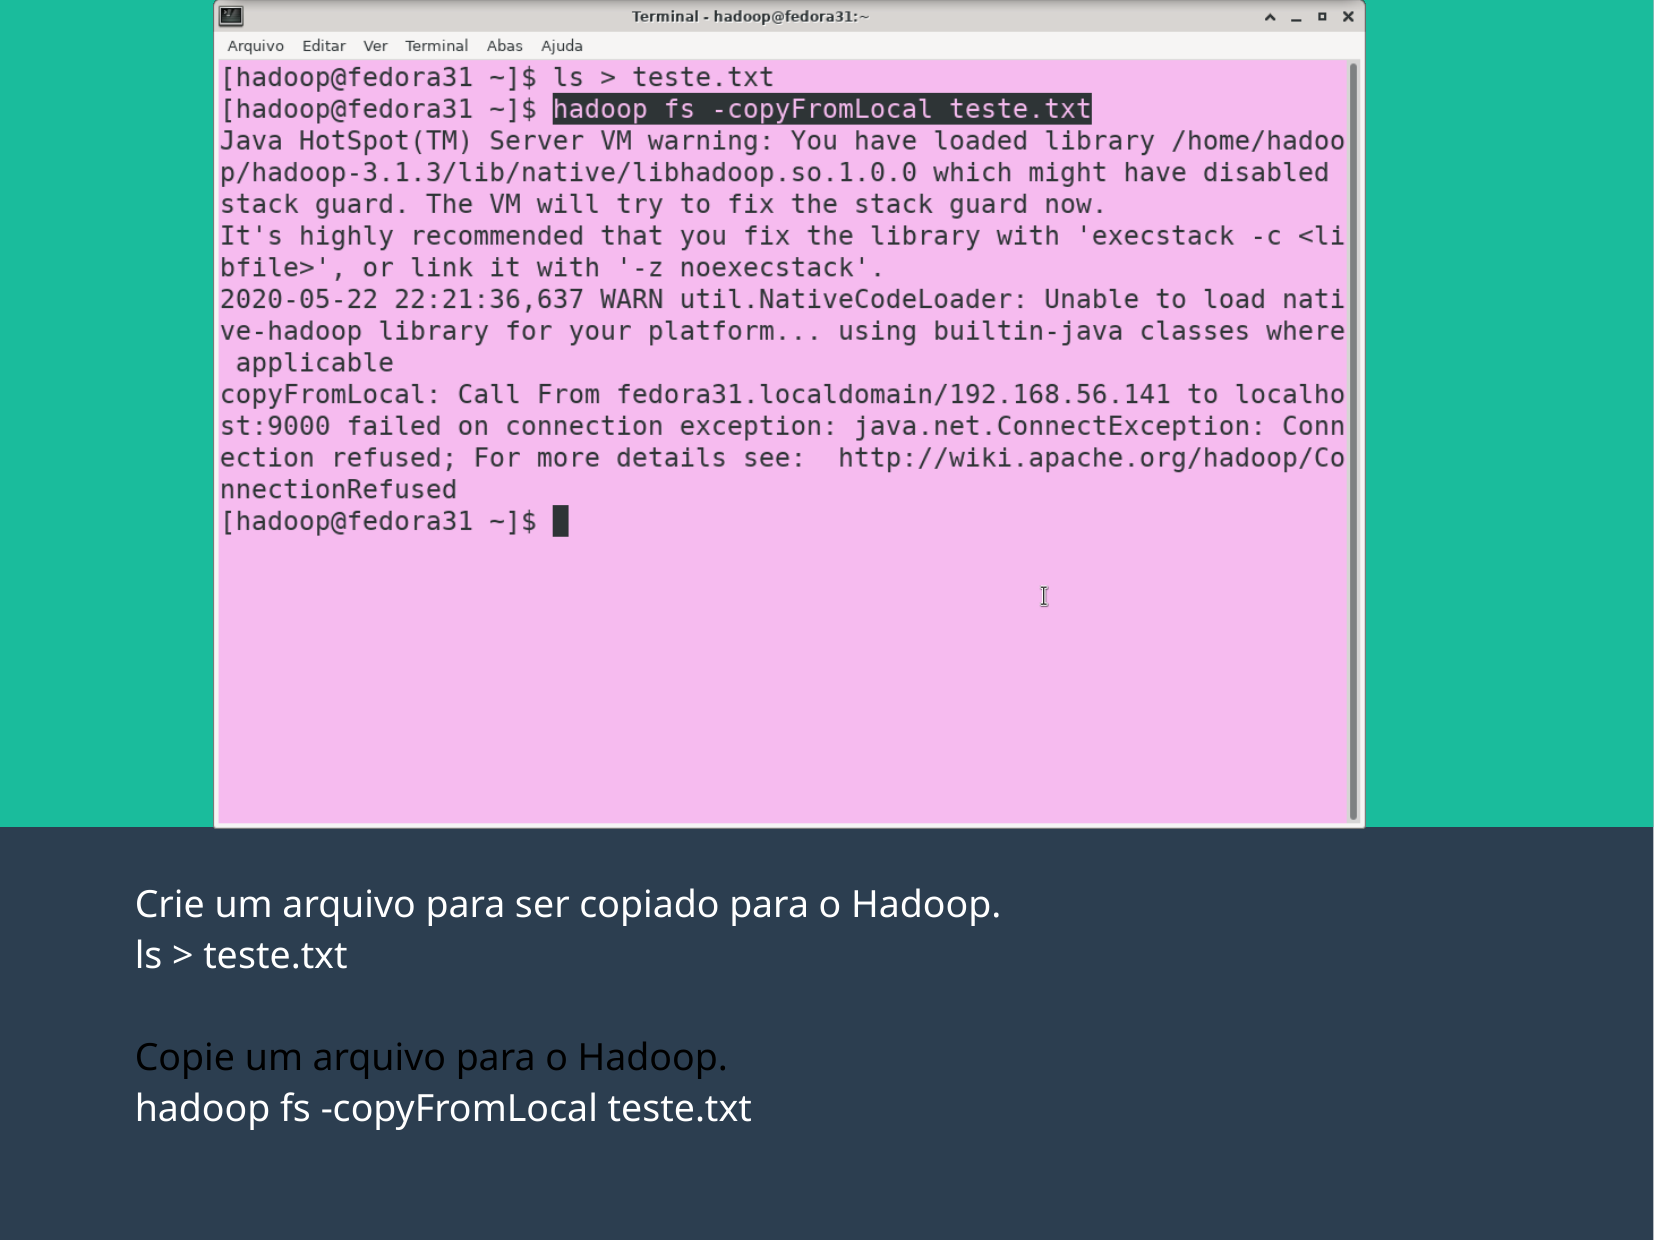

Crie um arquivo para ser copiado para o Hadoop.
ls > teste.txt
Copie um arquivo para o Hadoop.
hadoop fs -copyFromLocal teste.txt